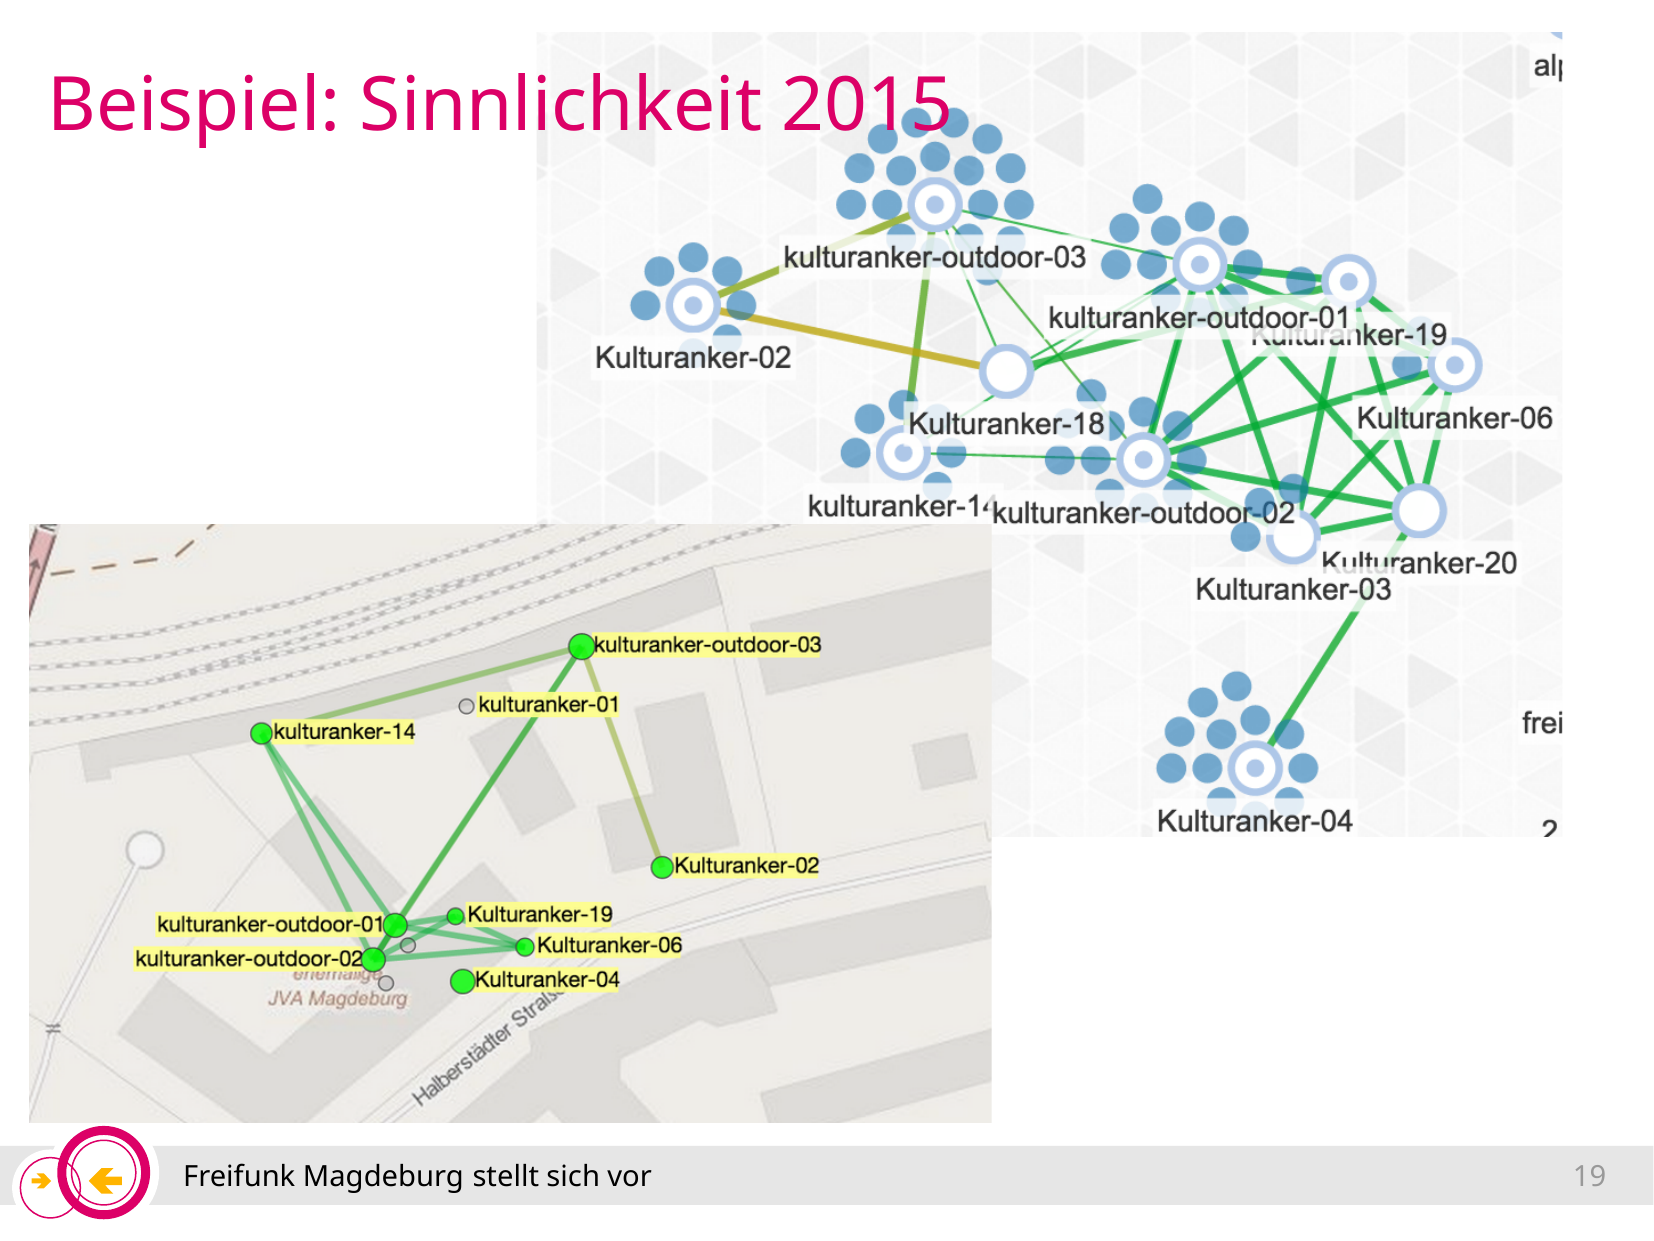

# Beispiel: Sinnlichkeit 2015
stellt sich vor
19